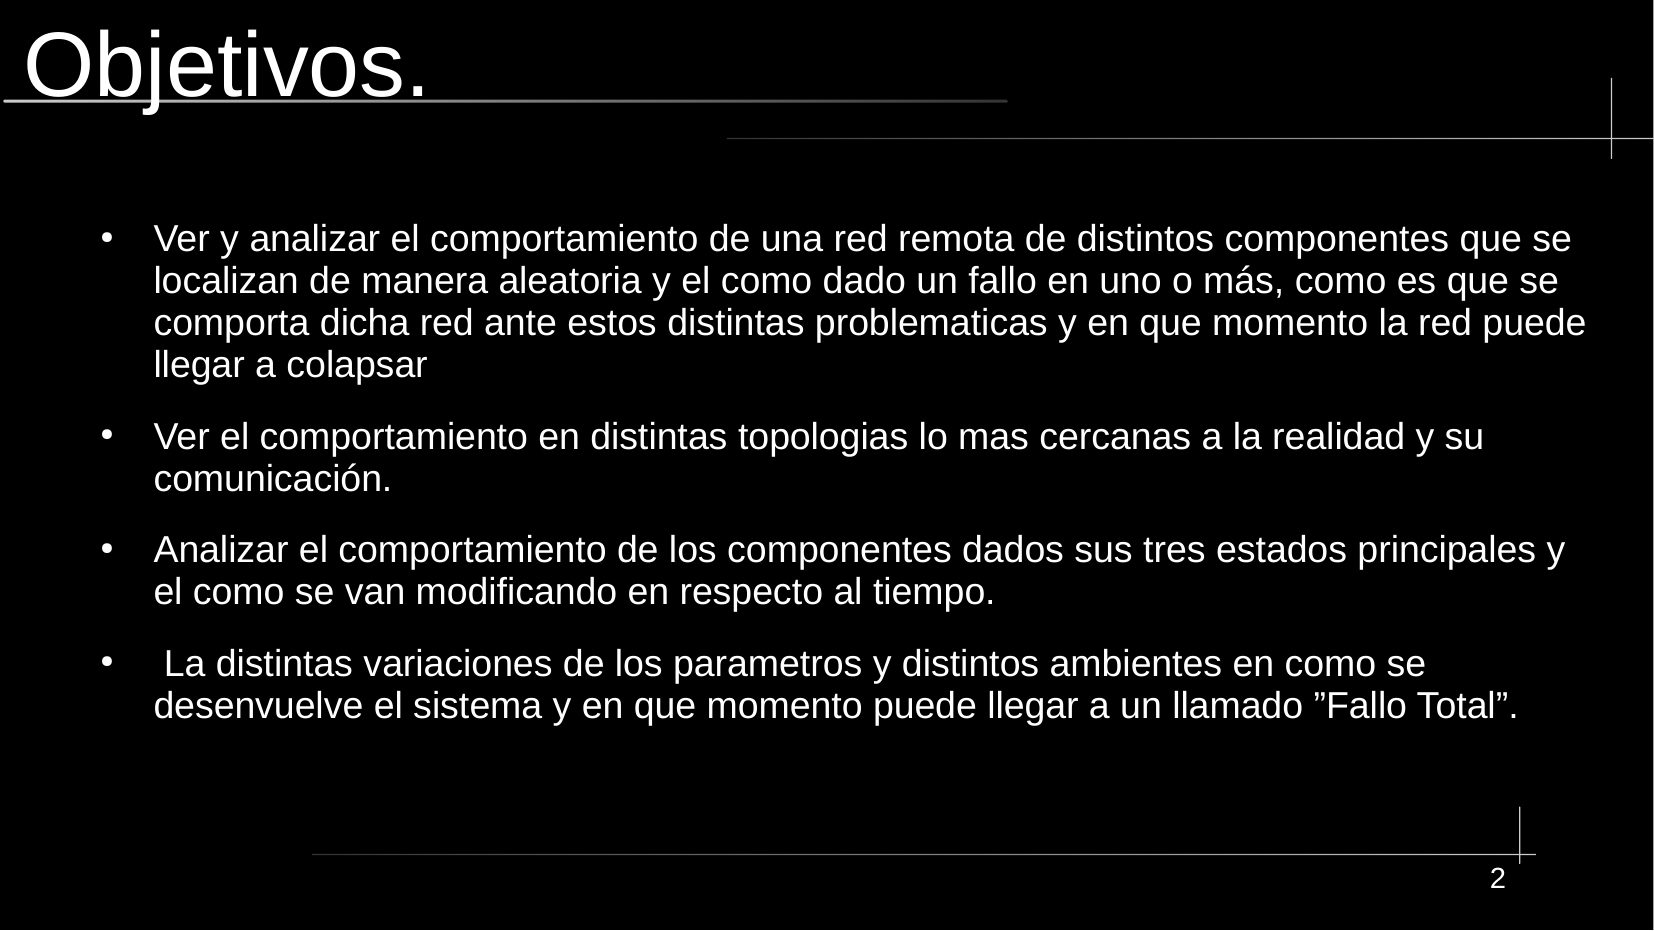

# Objetivos.
Ver y analizar el comportamiento de una red remota de distintos componentes que se localizan de manera aleatoria y el como dado un fallo en uno o más, como es que se comporta dicha red ante estos distintas problematicas y en que momento la red puede llegar a colapsar
Ver el comportamiento en distintas topologias lo mas cercanas a la realidad y su comunicación.
Analizar el comportamiento de los componentes dados sus tres estados principales y el como se van modificando en respecto al tiempo.
 La distintas variaciones de los parametros y distintos ambientes en como se desenvuelve el sistema y en que momento puede llegar a un llamado ”Fallo Total”.
2